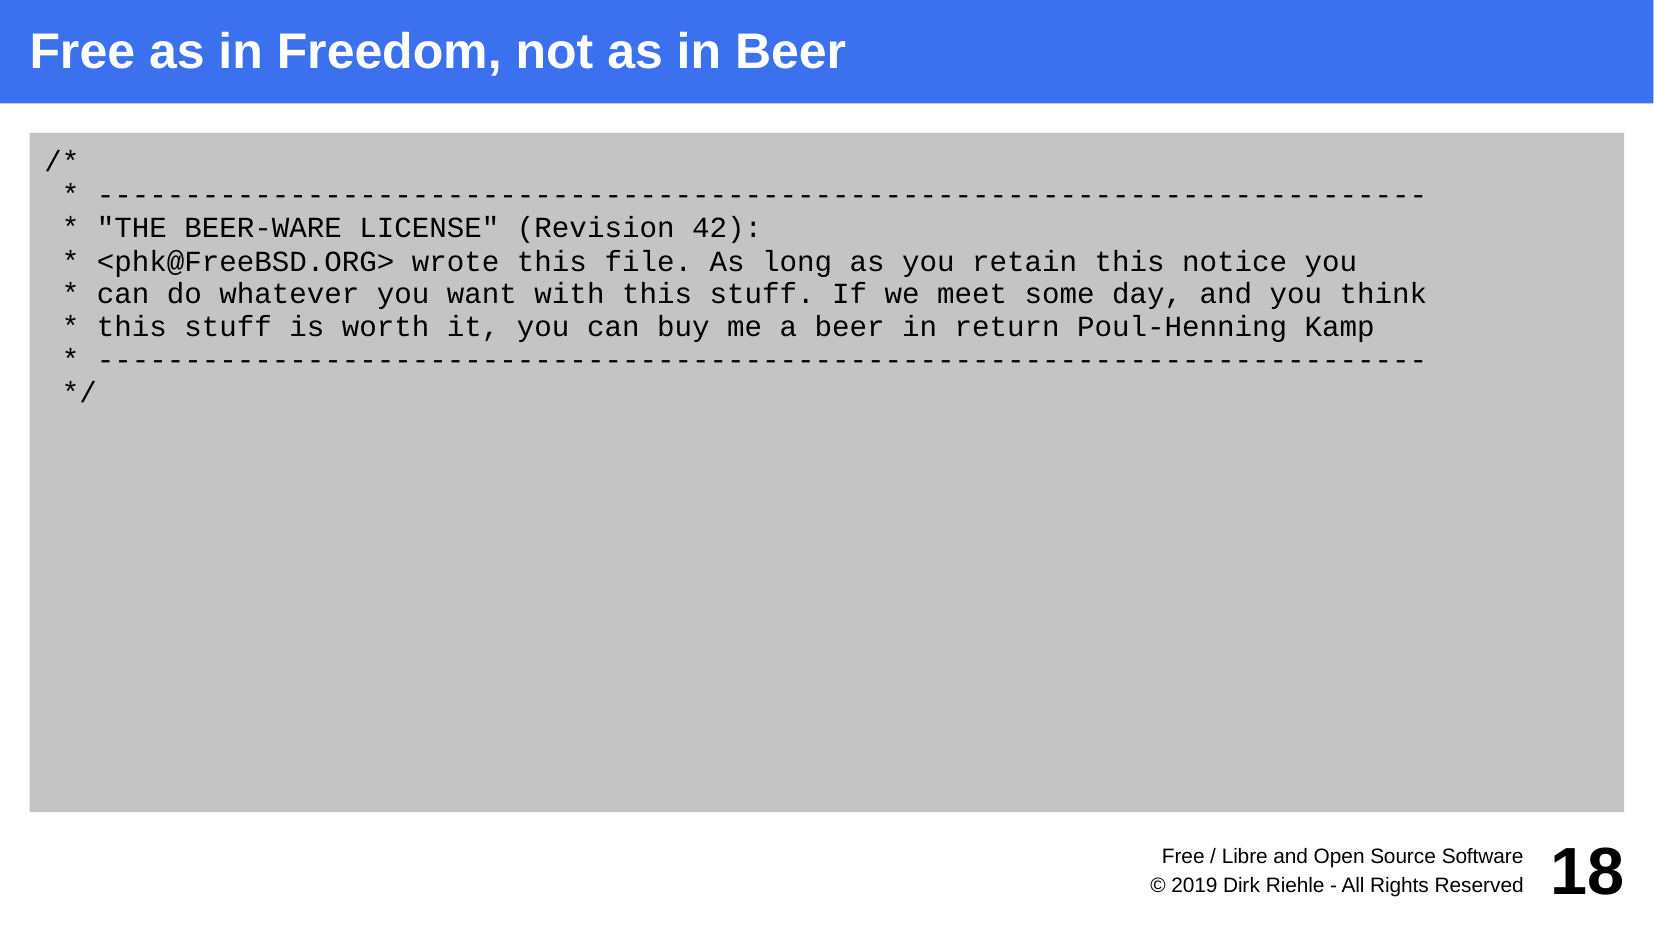

# Free as in Freedom, not as in Beer
/*
 * ----------------------------------------------------------------------------
 * "THE BEER-WARE LICENSE" (Revision 42):
 * <phk@FreeBSD.ORG> wrote this file. As long as you retain this notice you
 * can do whatever you want with this stuff. If we meet some day, and you think
 * this stuff is worth it, you can buy me a beer in return Poul-Henning Kamp
 * ----------------------------------------------------------------------------
 */
Free / Libre and Open Source Software
18
© 2019 Dirk Riehle - All Rights Reserved